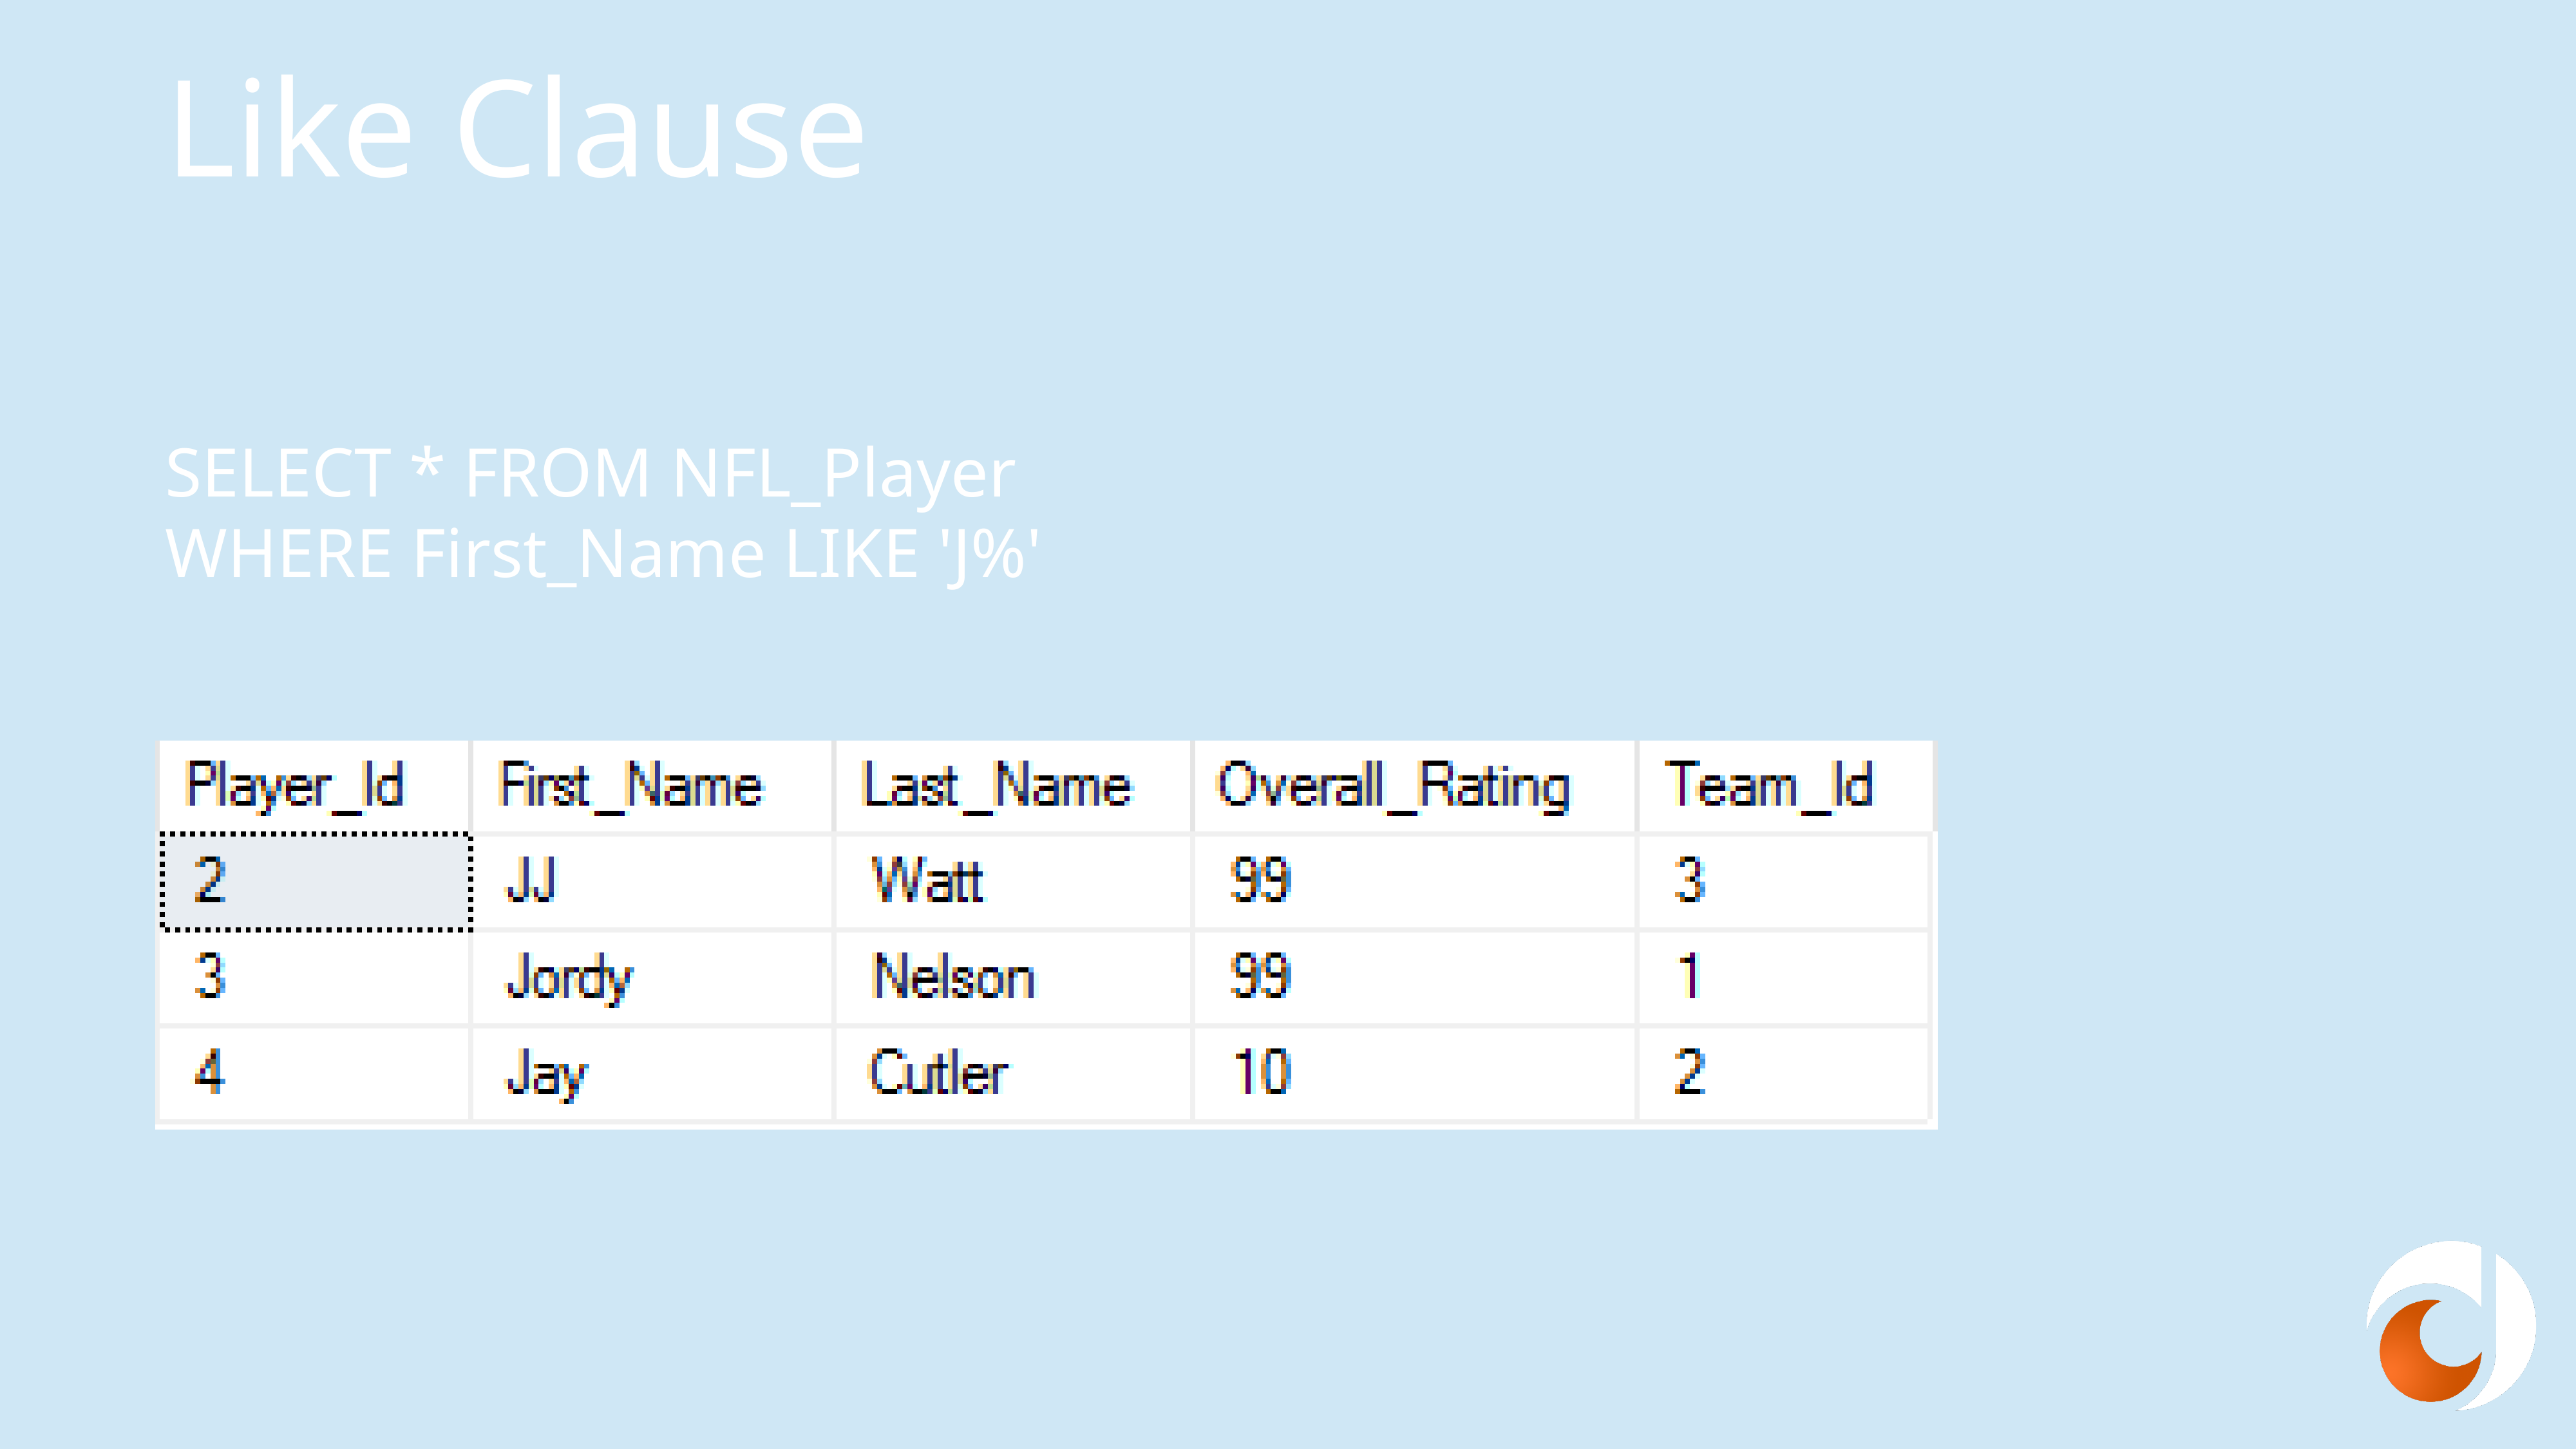

# Like Clause
SELECT * FROM NFL_Player
WHERE First_Name LIKE 'J%'